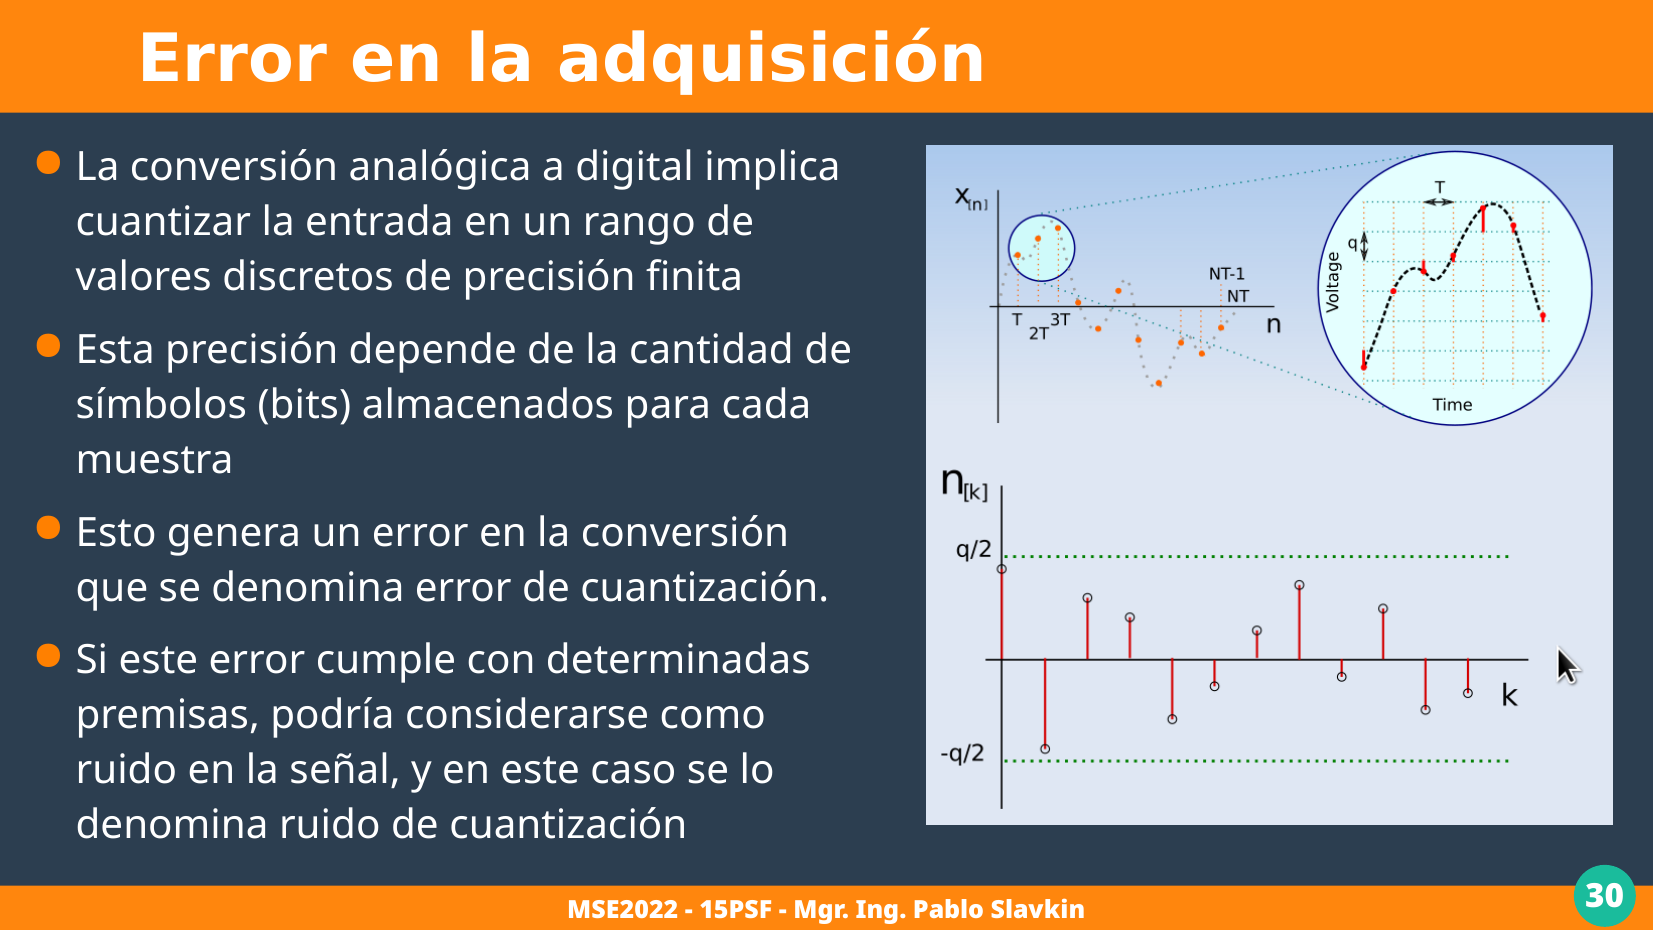

Error en la adquisición
# La conversión analógica a digital implica cuantizar la entrada en un rango de valores discretos de precisión finita
Esta precisión depende de la cantidad de símbolos (bits) almacenados para cada muestra
Esto genera un error en la conversión que se denomina error de cuantización.
Si este error cumple con determinadas premisas, podría considerarse como ruido en la señal, y en este caso se lo denomina ruido de cuantización
MSE2022 - 15PSF - Mgr. Ing. Pablo Slavkin